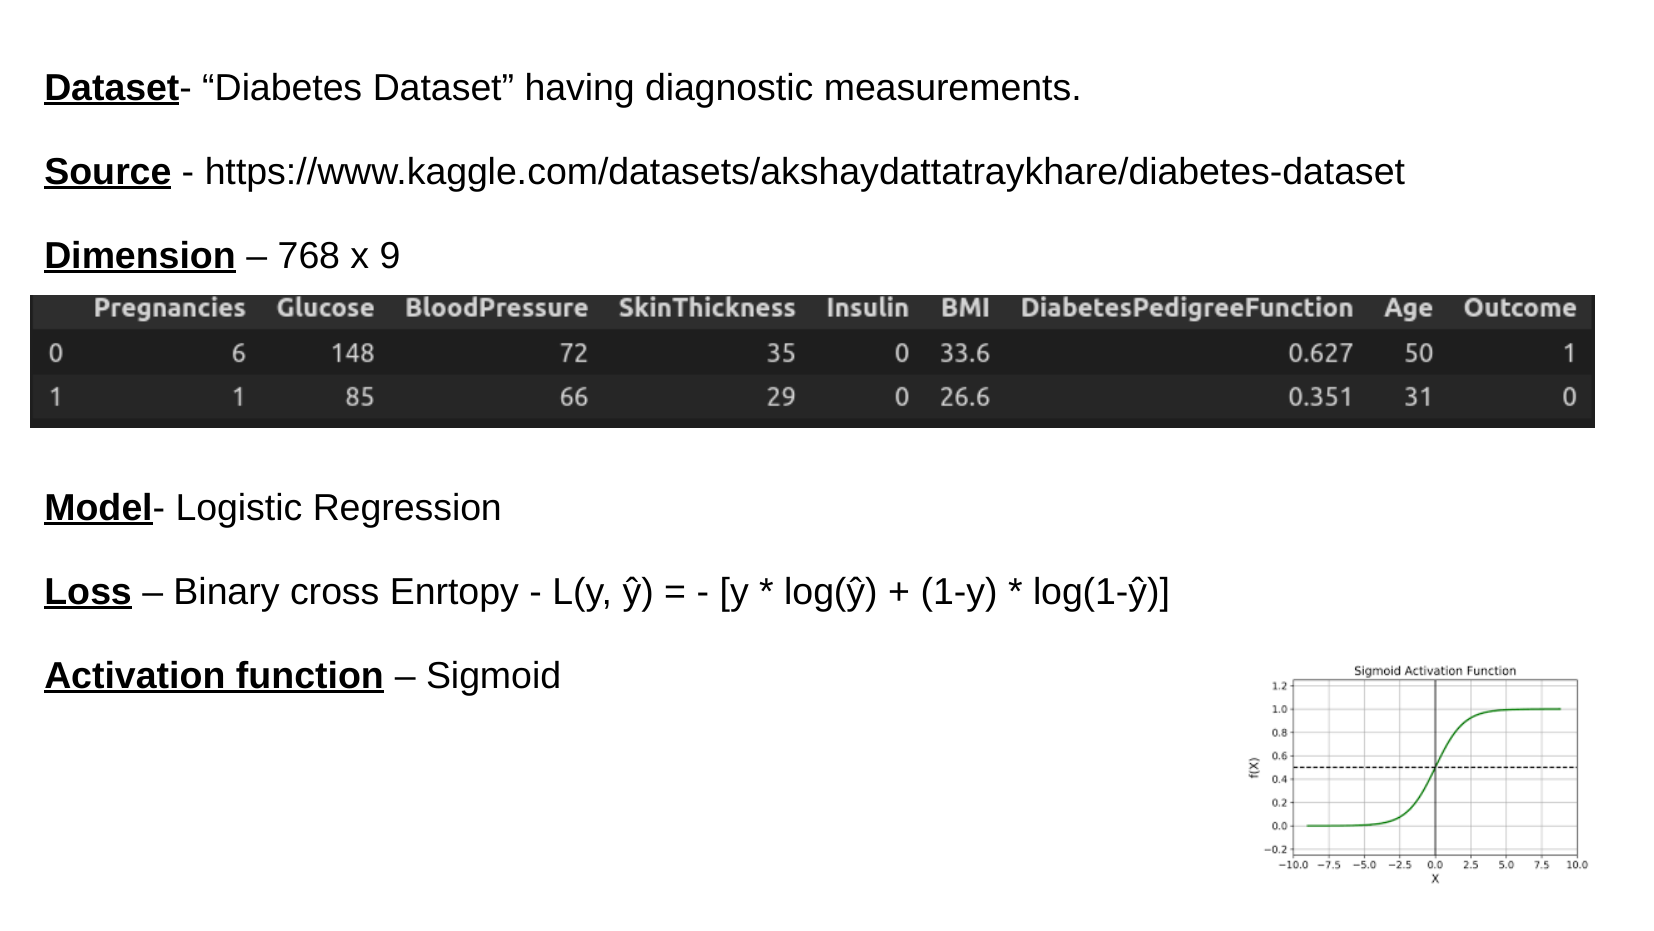

Dataset- “Diabetes Dataset” having diagnostic measurements.
Source - https://www.kaggle.com/datasets/akshaydattatraykhare/diabetes-dataset
Dimension – 768 x 9
Model- Logistic Regression
Loss – Binary cross Enrtopy - L(y, ŷ) = - [y * log(ŷ) + (1-y) * log(1-ŷ)]
Activation function – Sigmoid